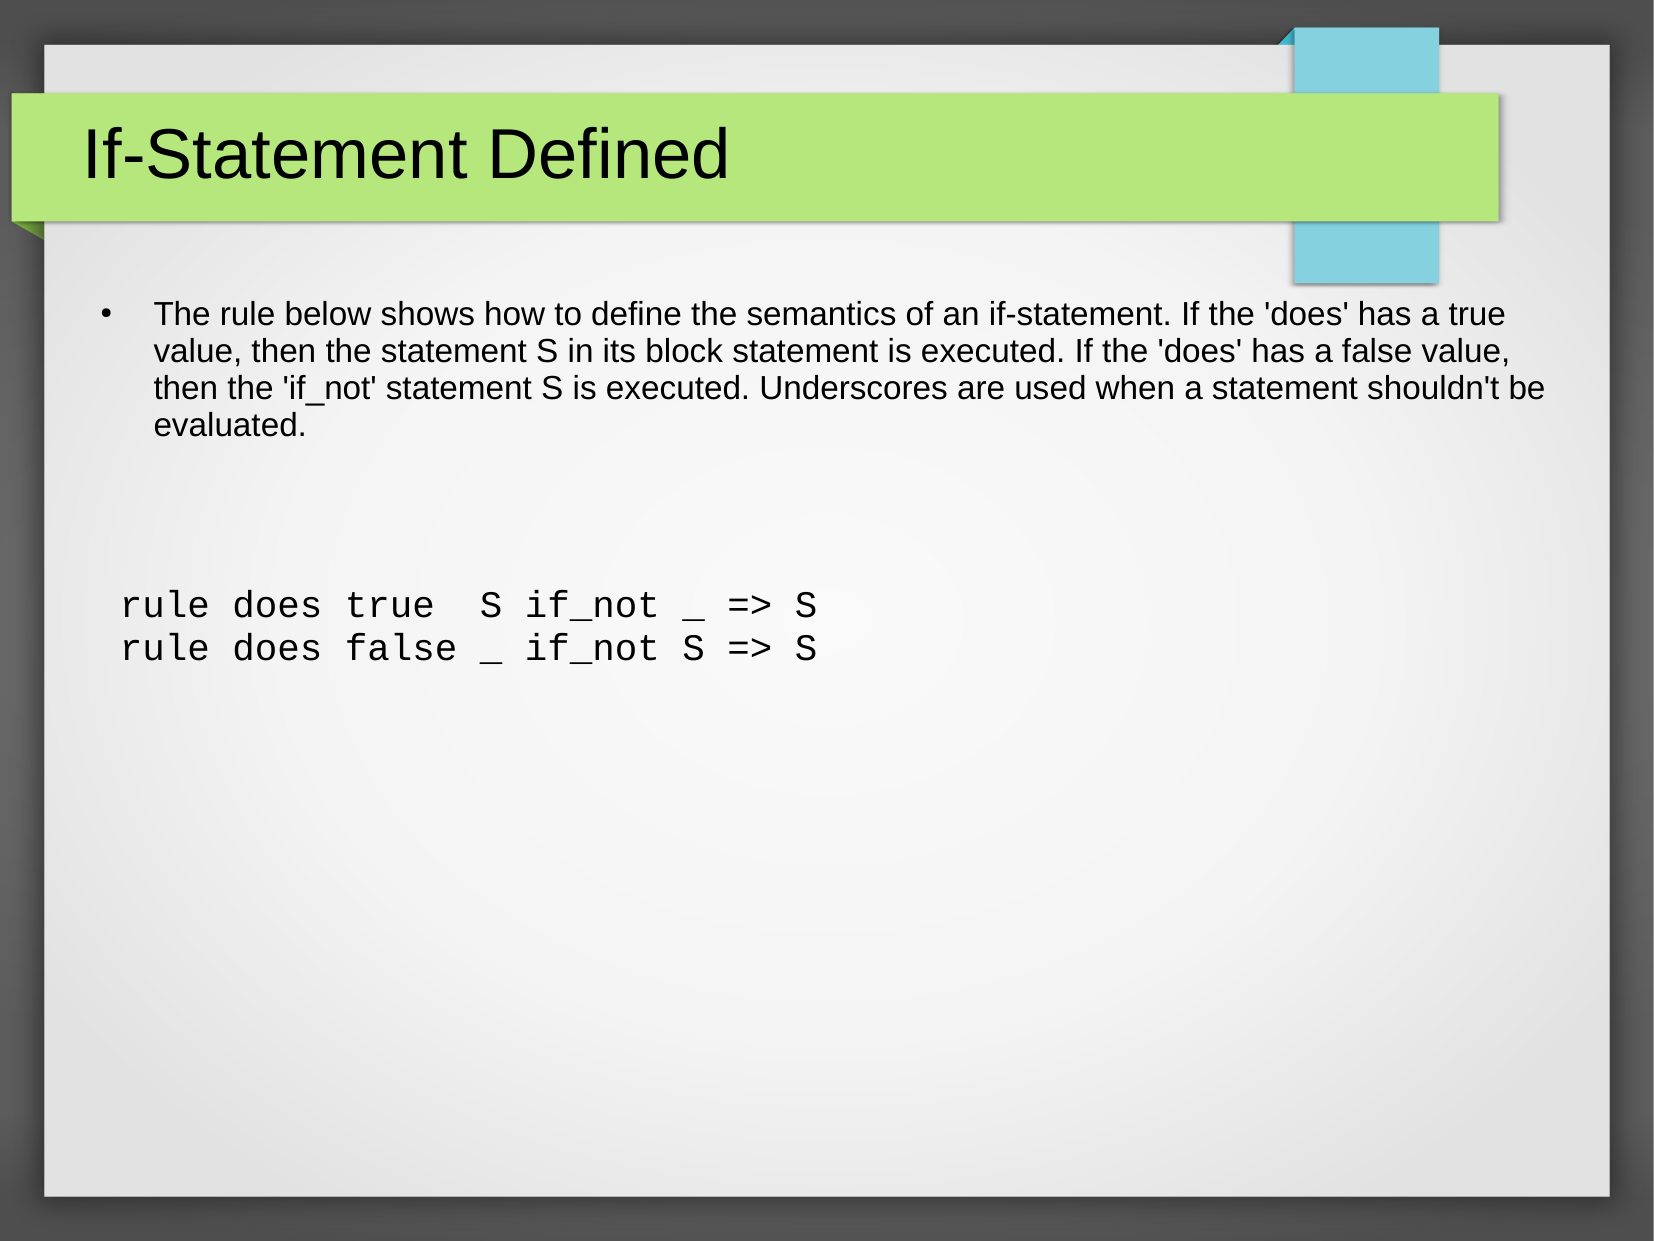

# If-Statement Defined
The rule below shows how to define the semantics of an if-statement. If the 'does' has a true value, then the statement S in its block statement is executed. If the 'does' has a false value, then the 'if_not' statement S is executed. Underscores are used when a statement shouldn't be evaluated.
rule does true S if_not _ => S
rule does false _ if_not S => S